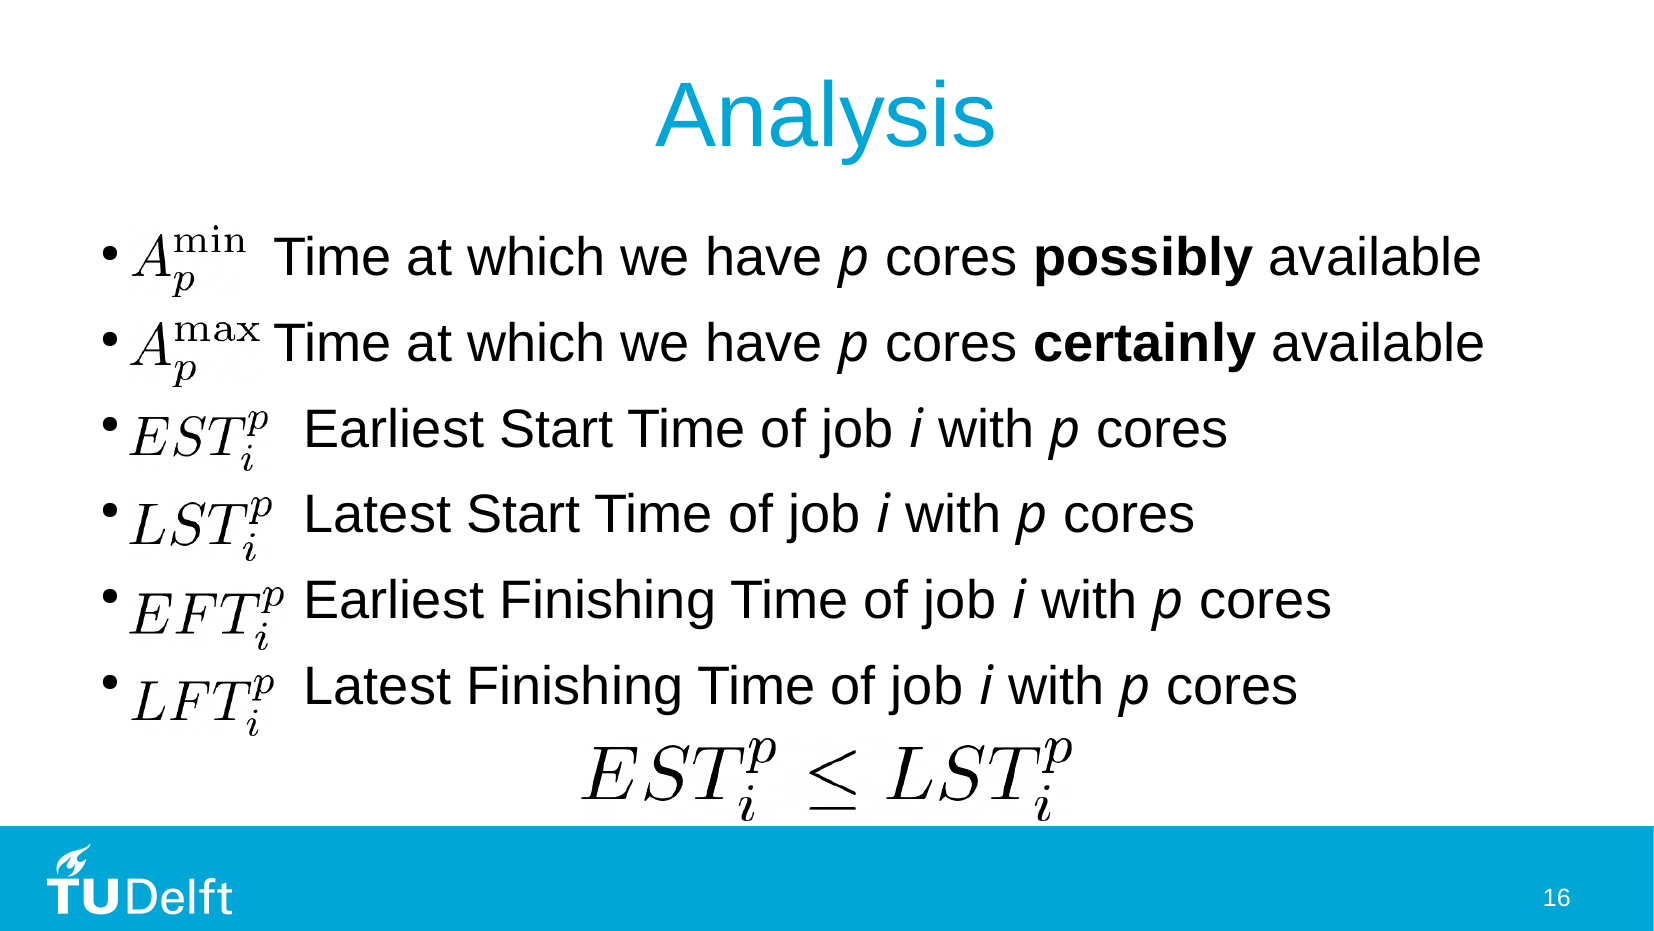

Analysis
# Time at which we have p cores possibly available
 Time at which we have p cores certainly available
 Earliest Start Time of job i with p cores
 Latest Start Time of job i with p cores
 Earliest Finishing Time of job i with p cores
 Latest Finishing Time of job i with p cores
16